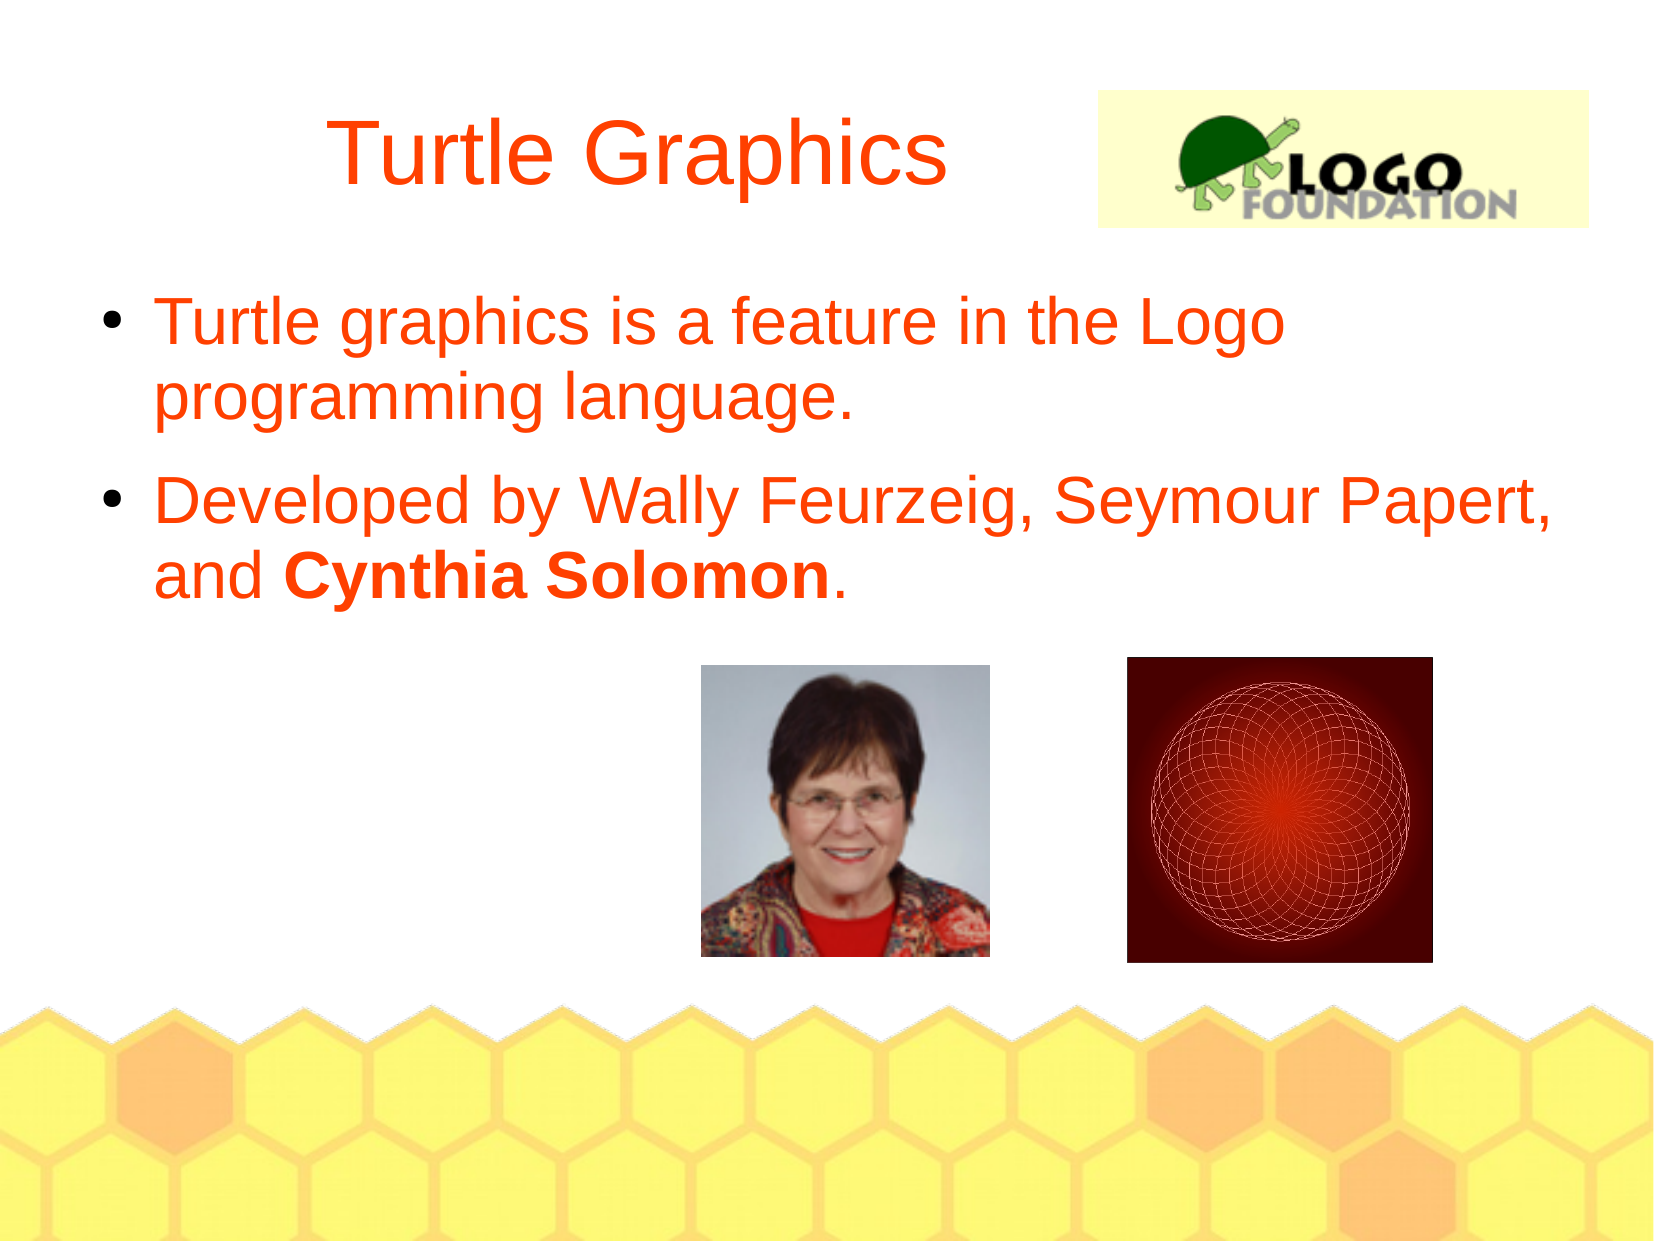

Turtle Graphics
# Turtle graphics is a feature in the Logo programming language.
Developed by Wally Feurzeig, Seymour Papert, and Cynthia Solomon.